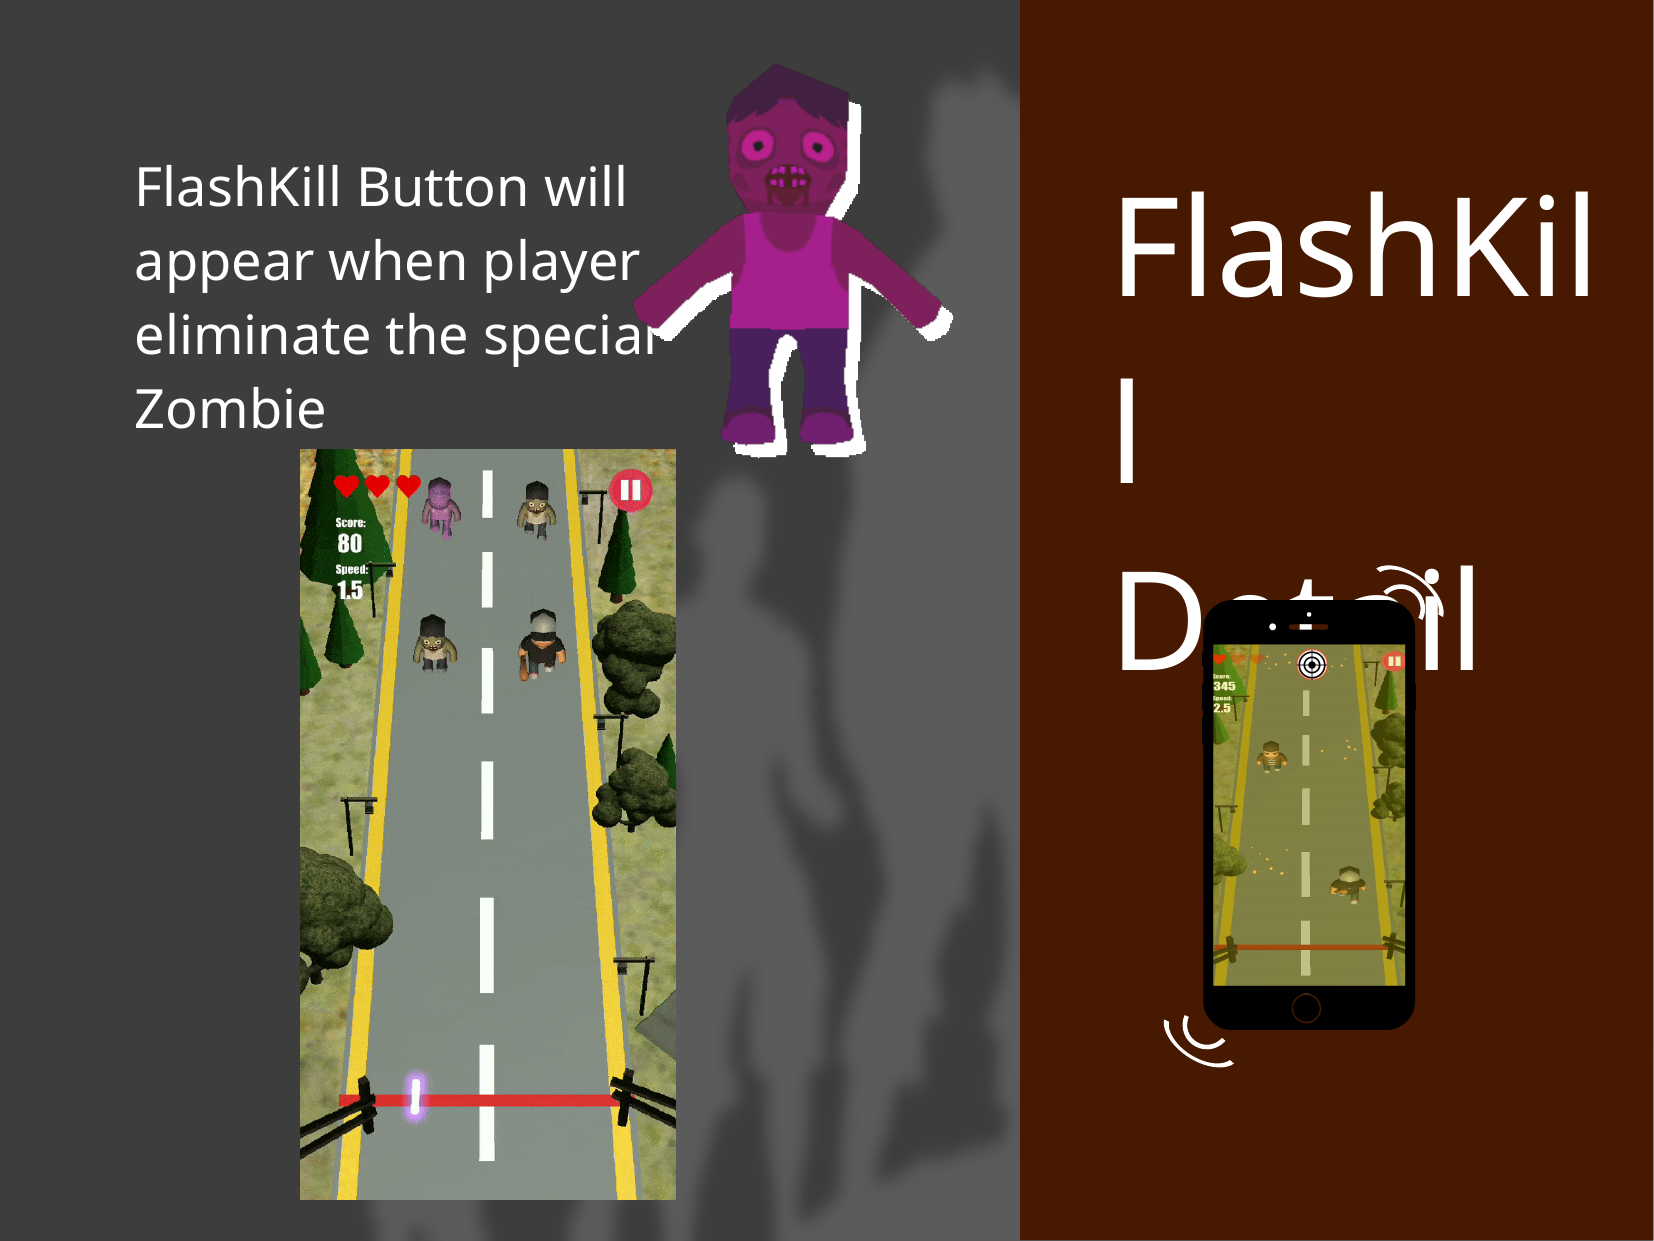

FlashKill Button will
appear when player
eliminate the special
Zombie
FlashKill
Detail